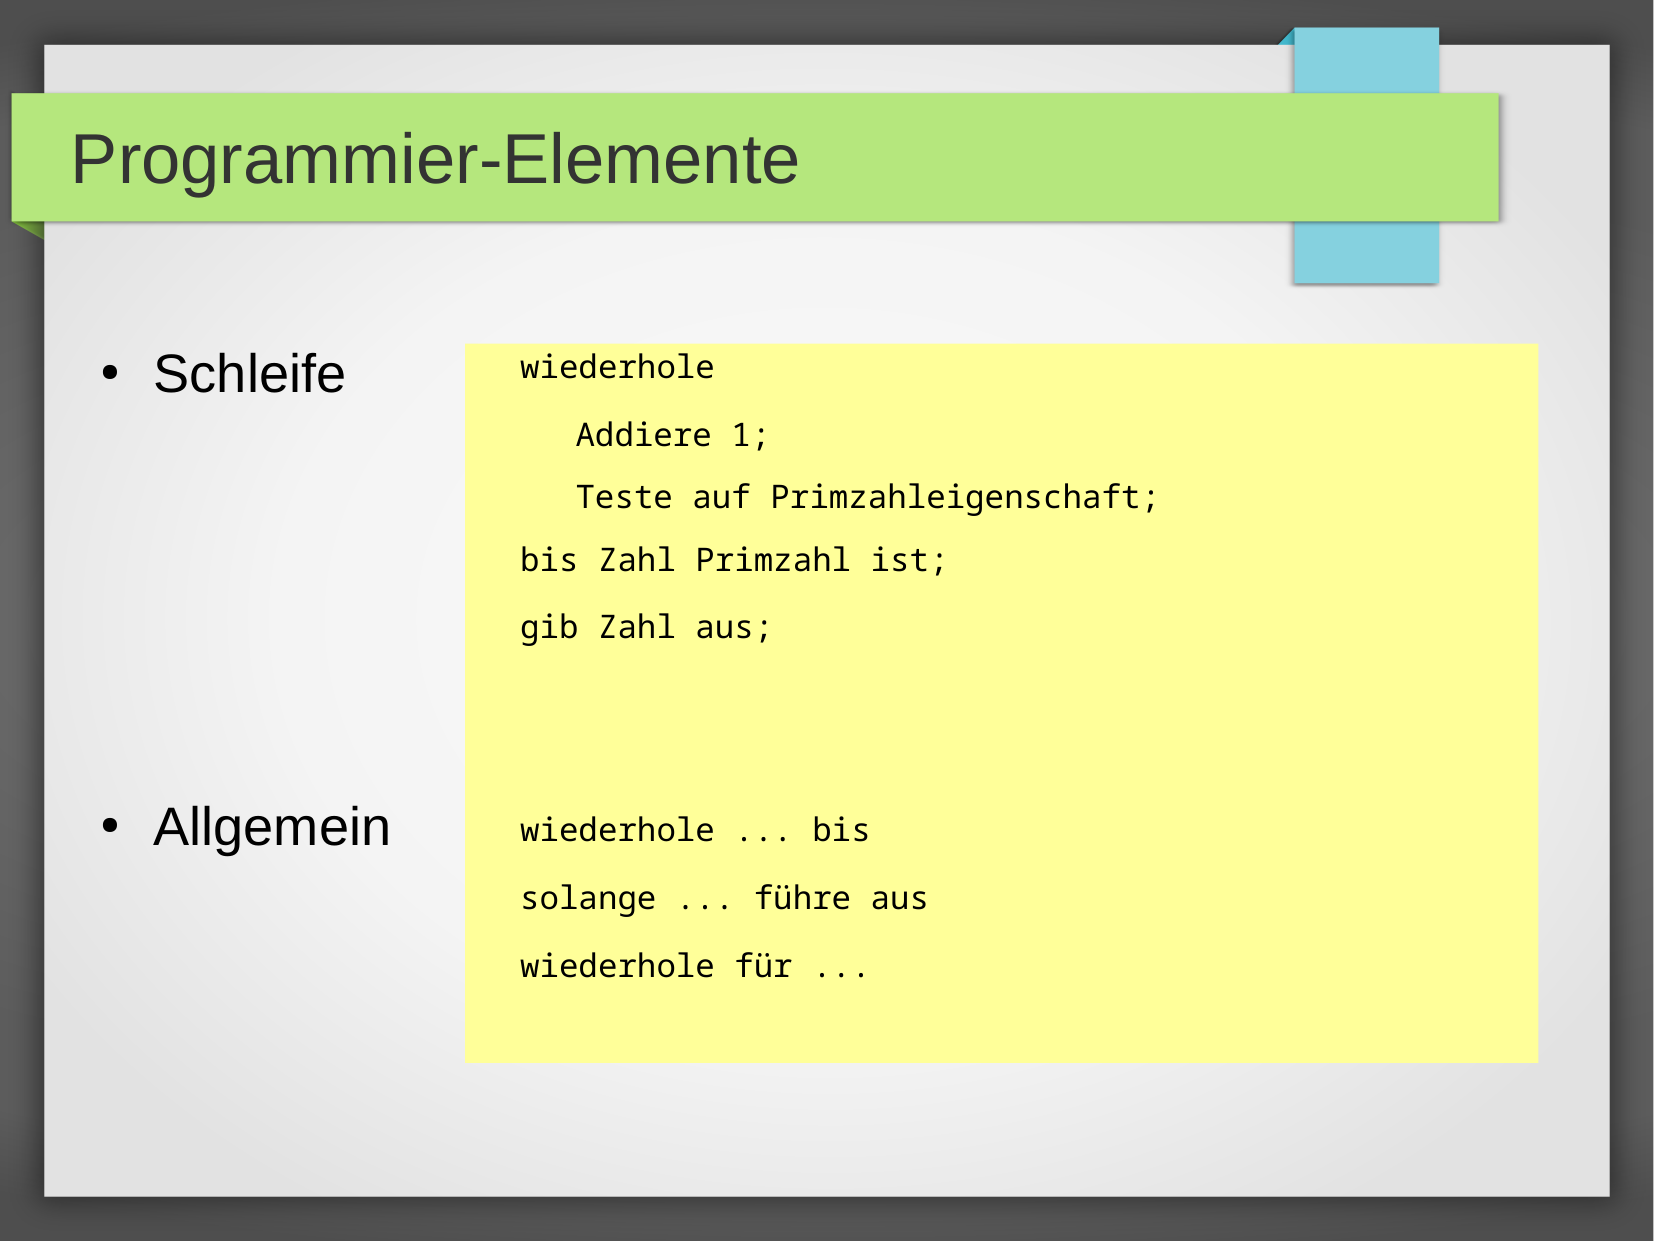

# Programmier-Elemente
Schleife
Allgemein
wiederhole
Addiere 1;
Teste auf Primzahleigenschaft;
bis Zahl Primzahl ist;
gib Zahl aus;
wiederhole ... bis
solange ... führe aus
wiederhole für ...